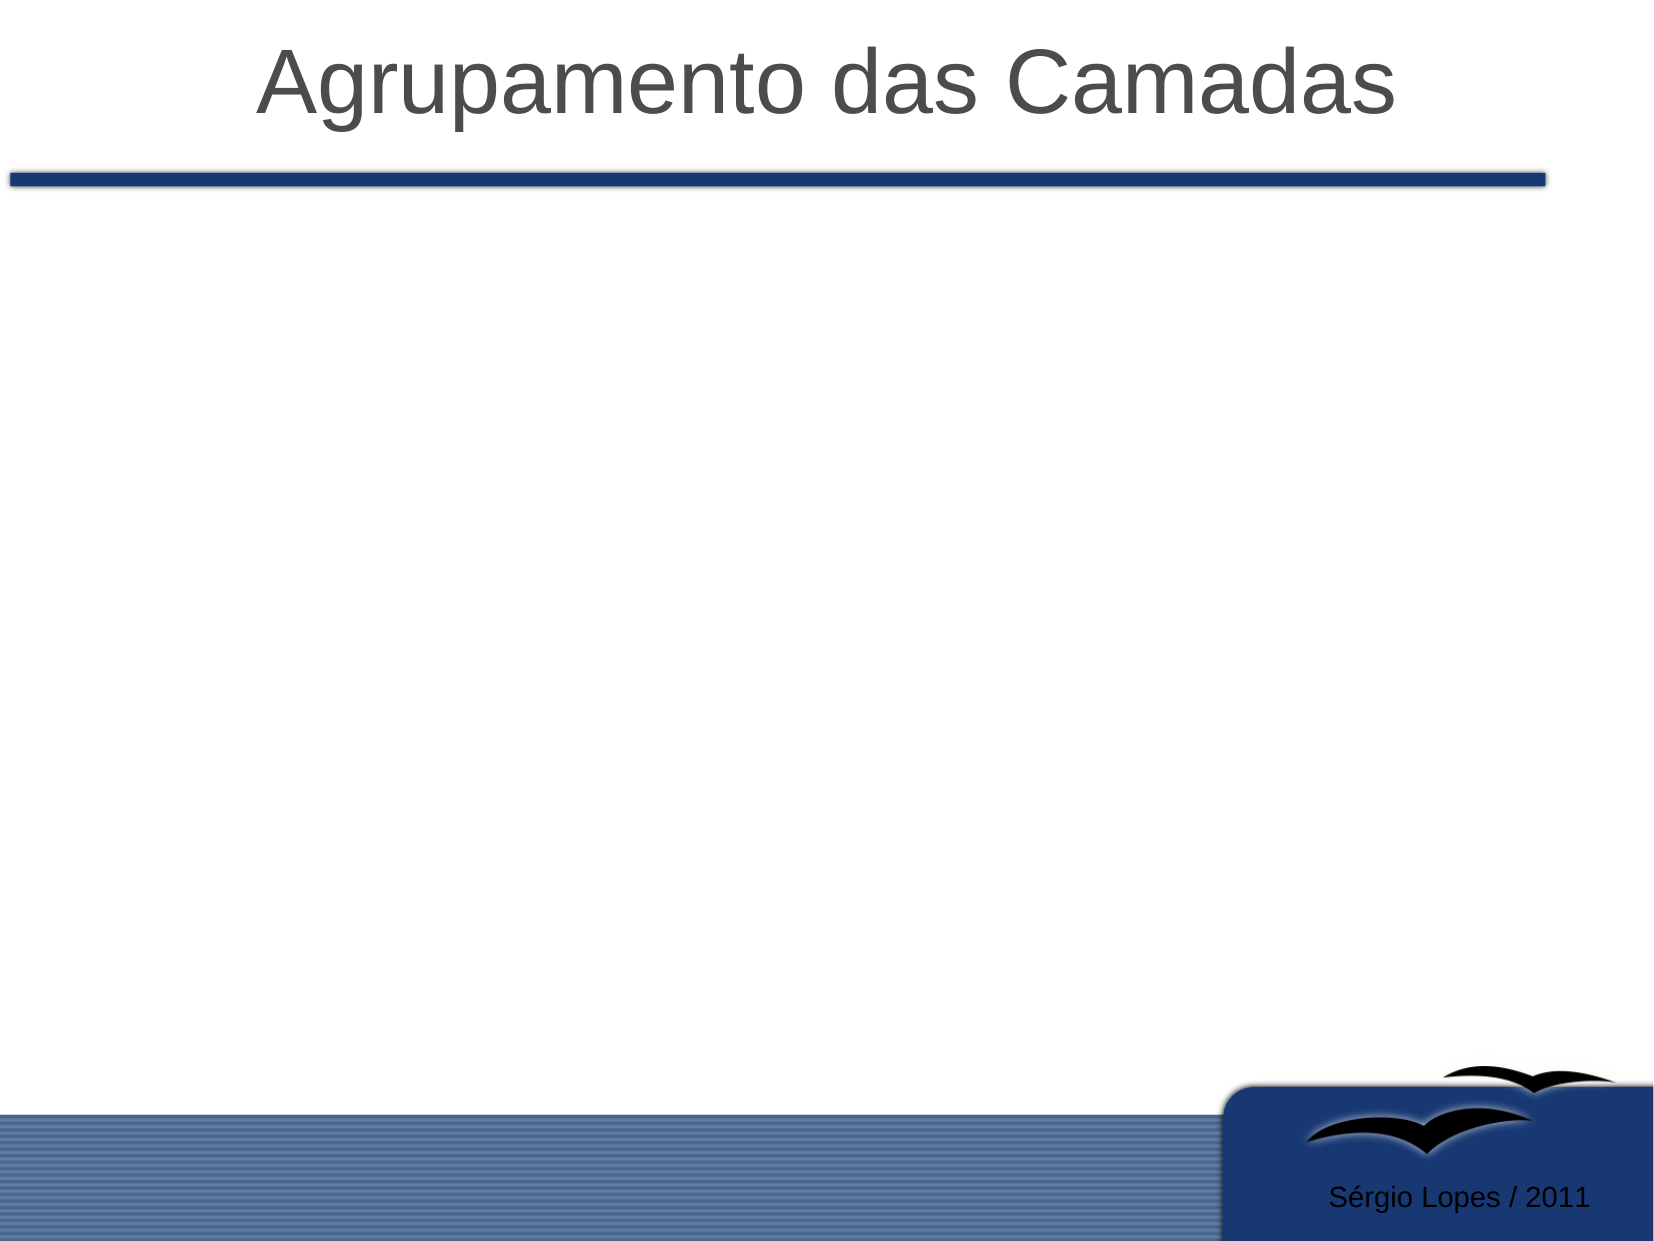

# Agrupamento das Camadas
Sérgio Lopes / 2011